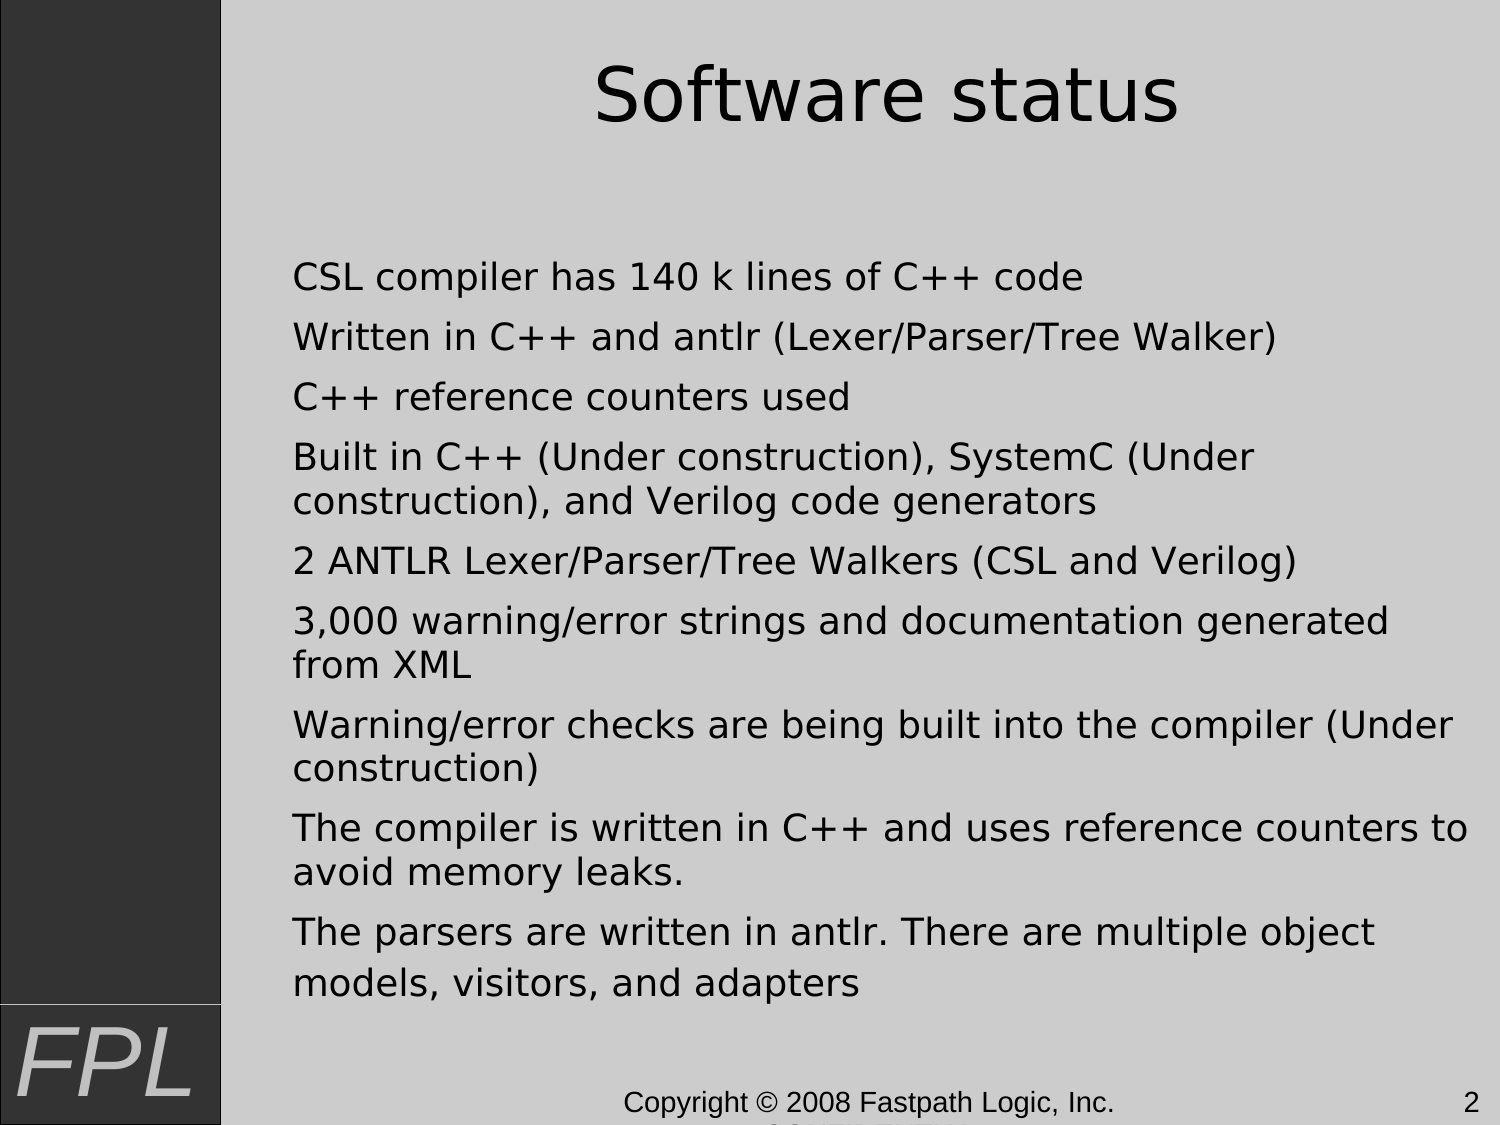

# Software status
CSL compiler has 140 k lines of C++ code
Written in C++ and antlr (Lexer/Parser/Tree Walker)
C++ reference counters used
Built in C++ (Under construction), SystemC (Under construction), and Verilog code generators
2 ANTLR Lexer/Parser/Tree Walkers (CSL and Verilog)
3,000 warning/error strings and documentation generated from XML
Warning/error checks are being built into the compiler (Under construction)
The compiler is written in C++ and uses reference counters to avoid memory leaks.
The parsers are written in antlr. There are multiple object models, visitors, and adapters
2